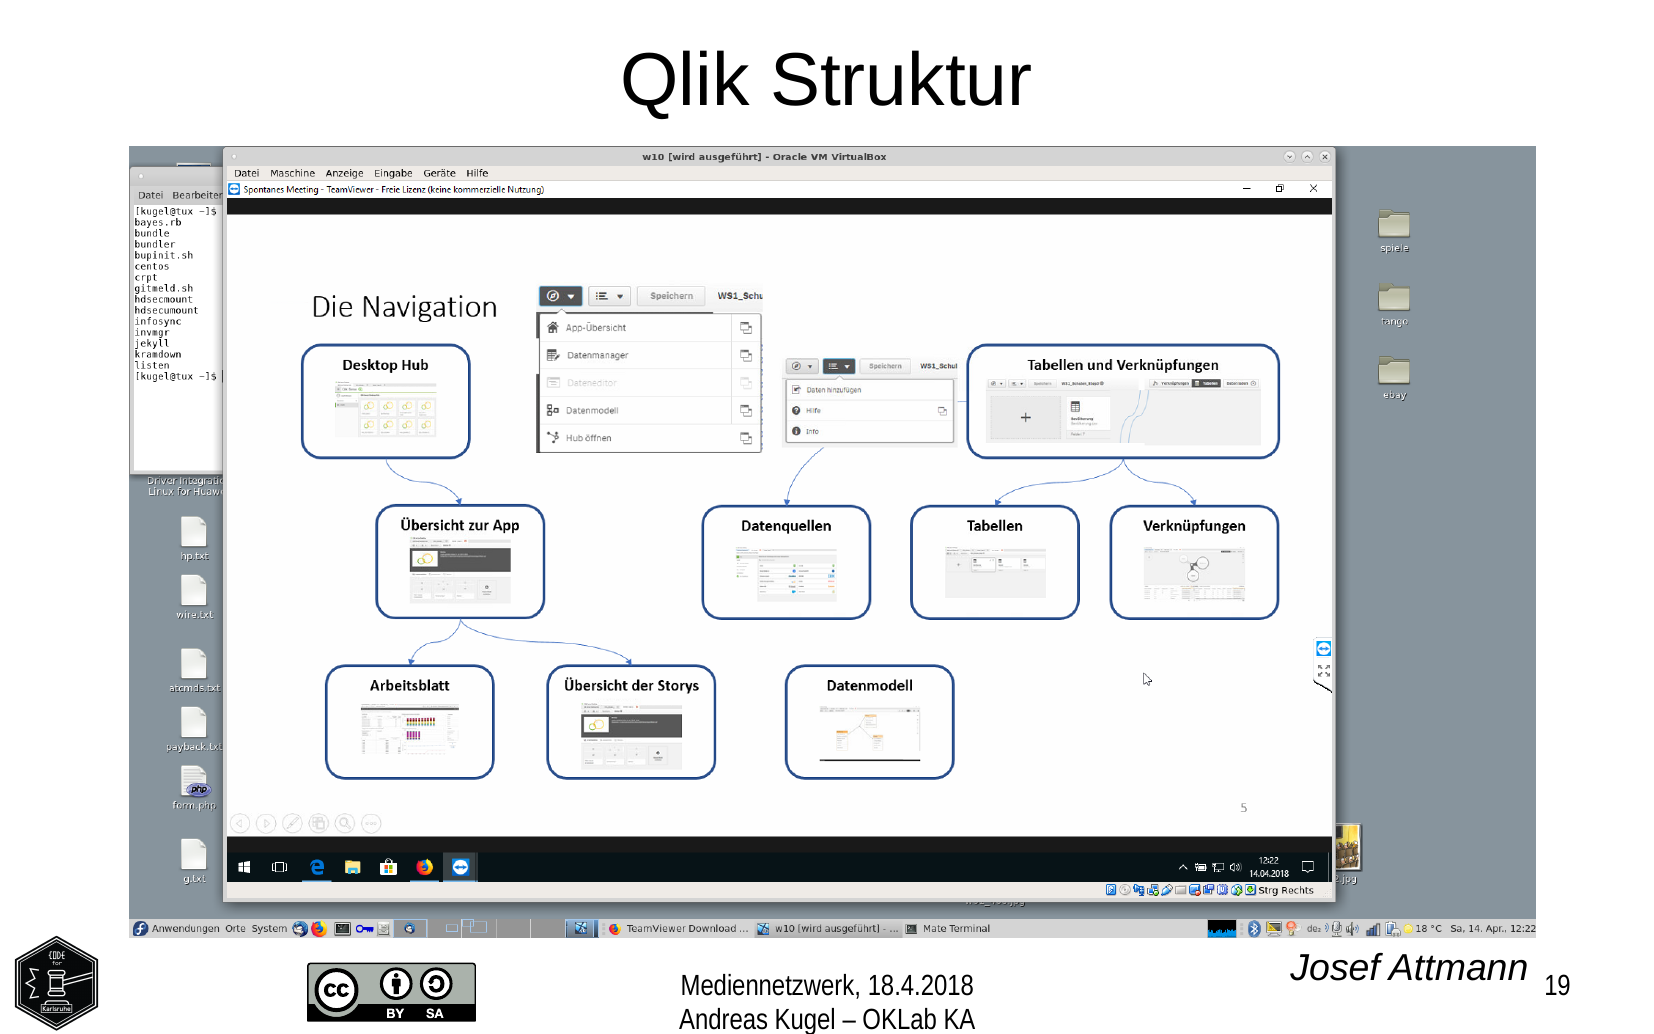

# Qlik Struktur
Josef Attmann
Wie werden Zahlen zu Codes?
19